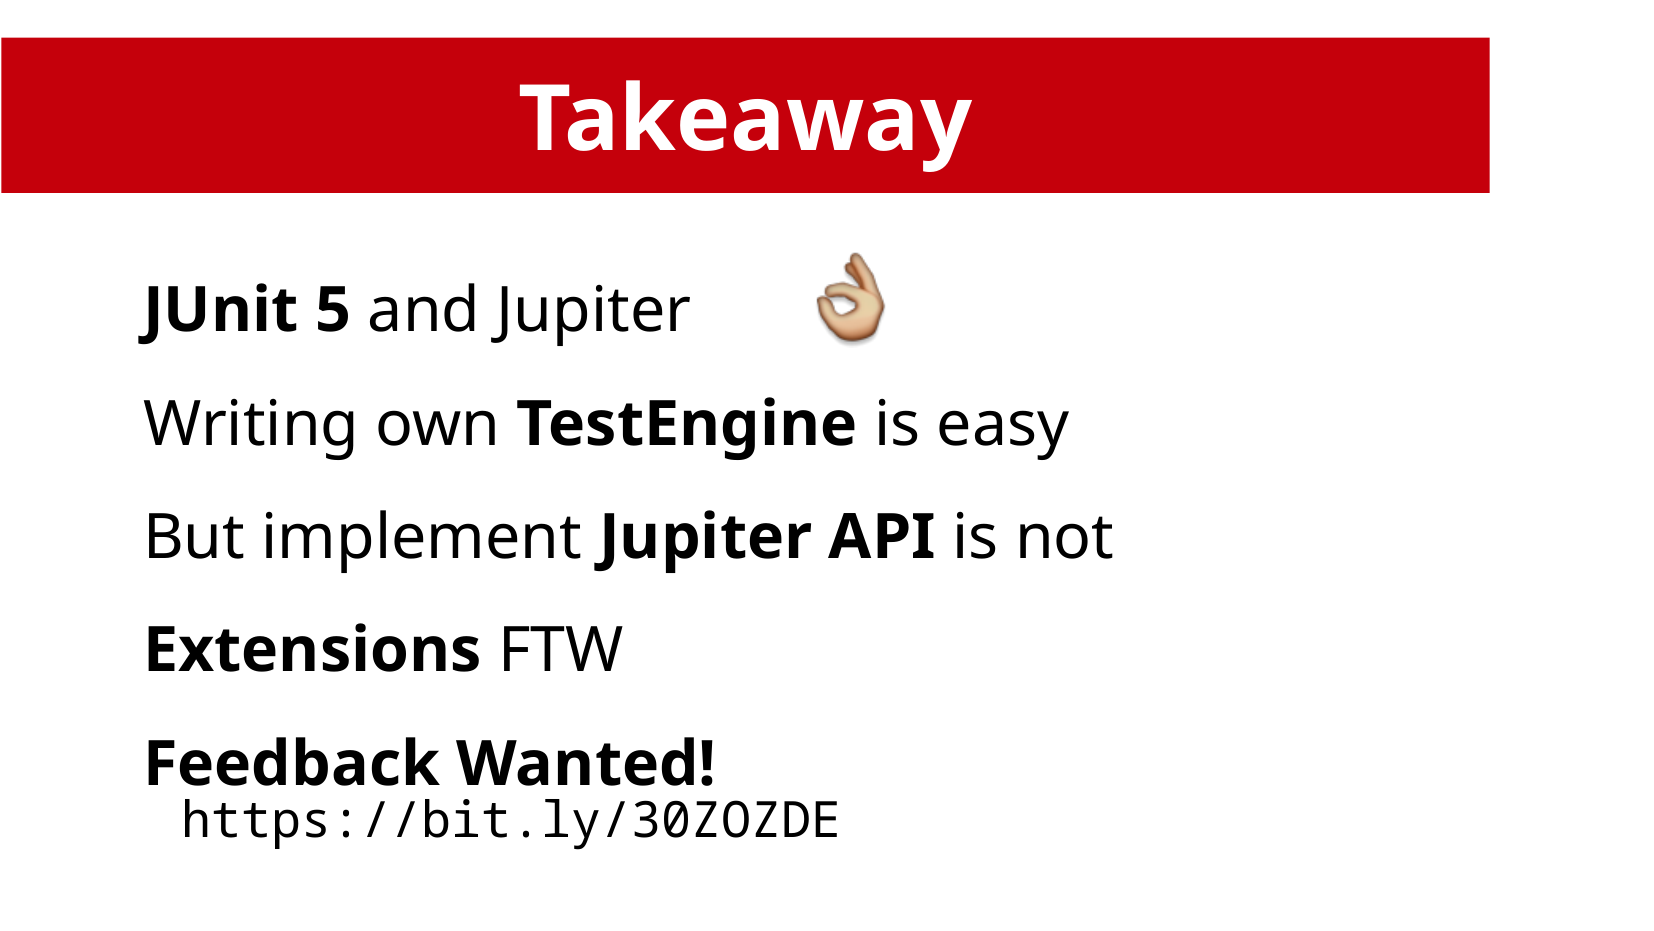

Takeaway
# JUnit 5 and Jupiter
Writing own TestEngine is easy
But implement Jupiter API is not
Extensions FTW
Feedback Wanted!
https://bit.ly/30ZOZDE